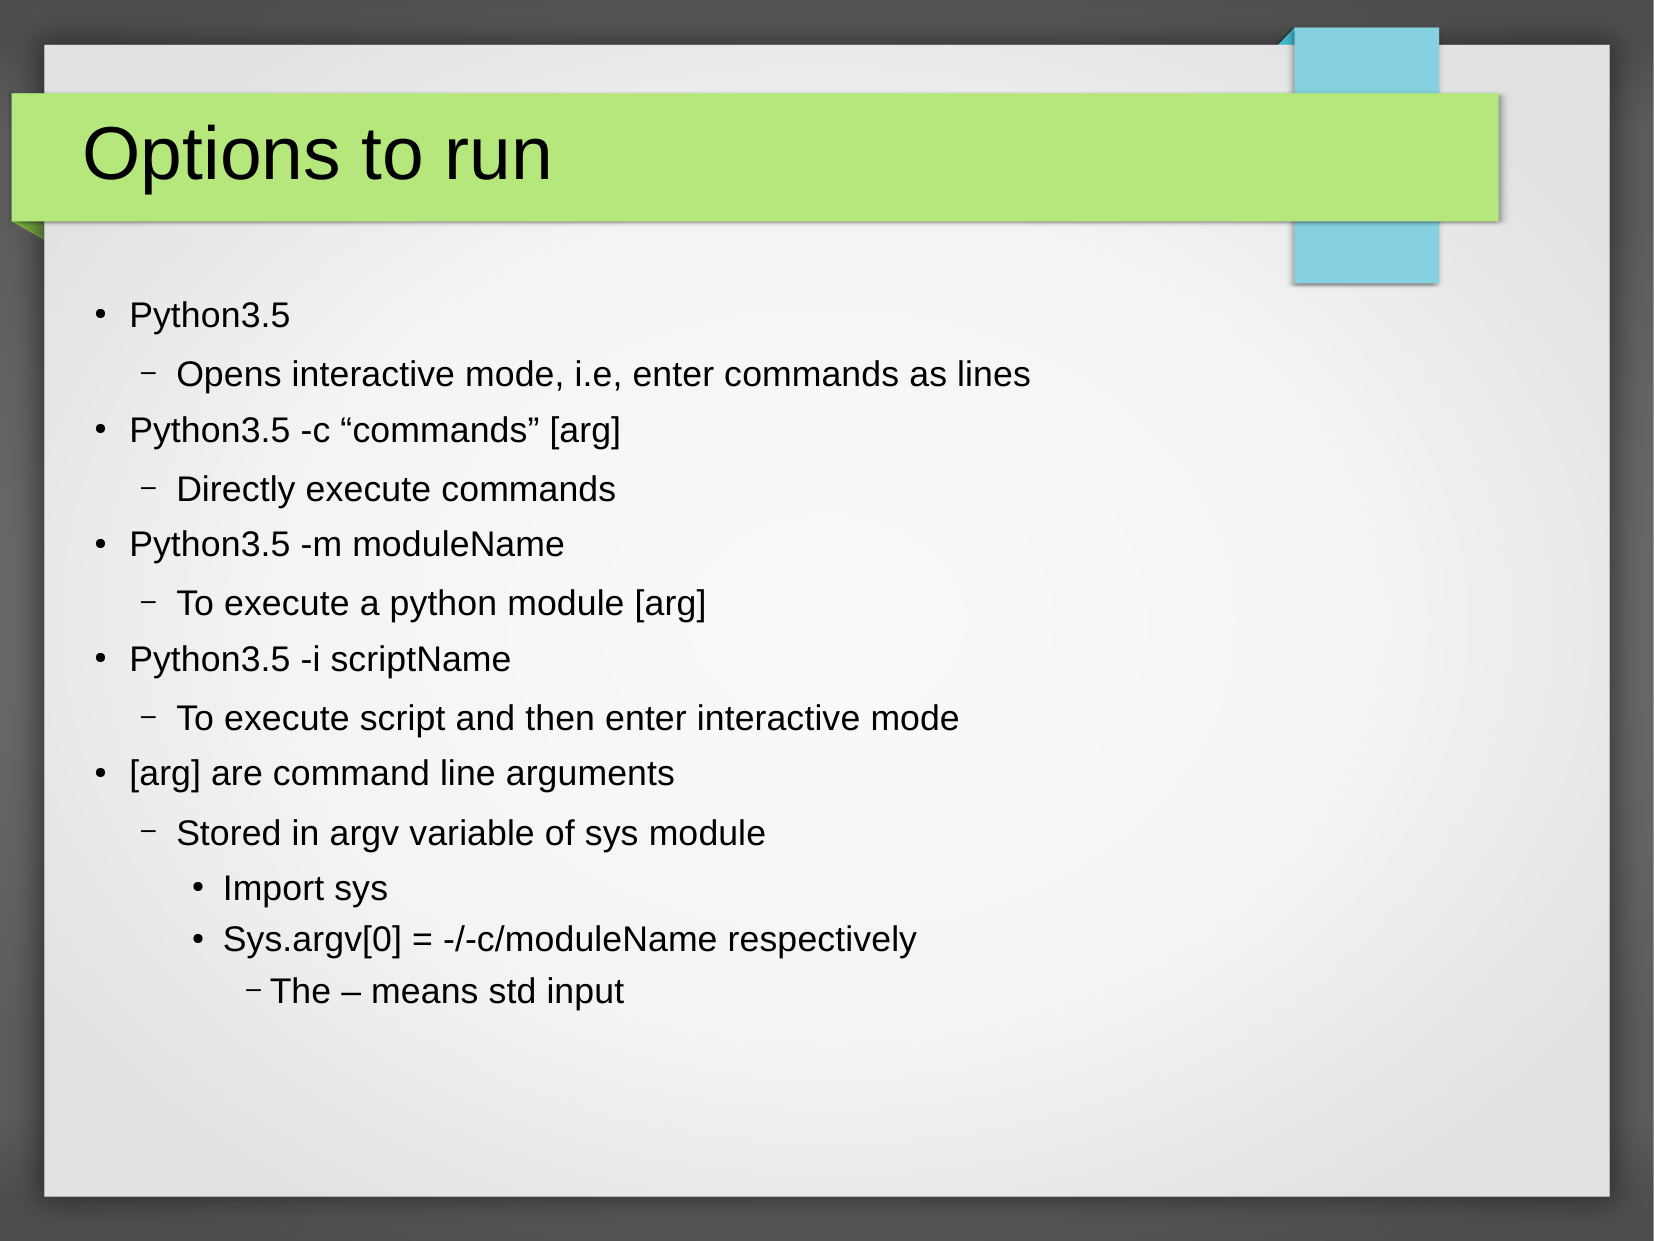

# Options to run
Python3.5
Opens interactive mode, i.e, enter commands as lines
Python3.5 -c “commands” [arg]
Directly execute commands
Python3.5 -m moduleName
To execute a python module [arg]
Python3.5 -i scriptName
To execute script and then enter interactive mode
[arg] are command line arguments
Stored in argv variable of sys module
Import sys
Sys.argv[0] = -/-c/moduleName respectively
The – means std input